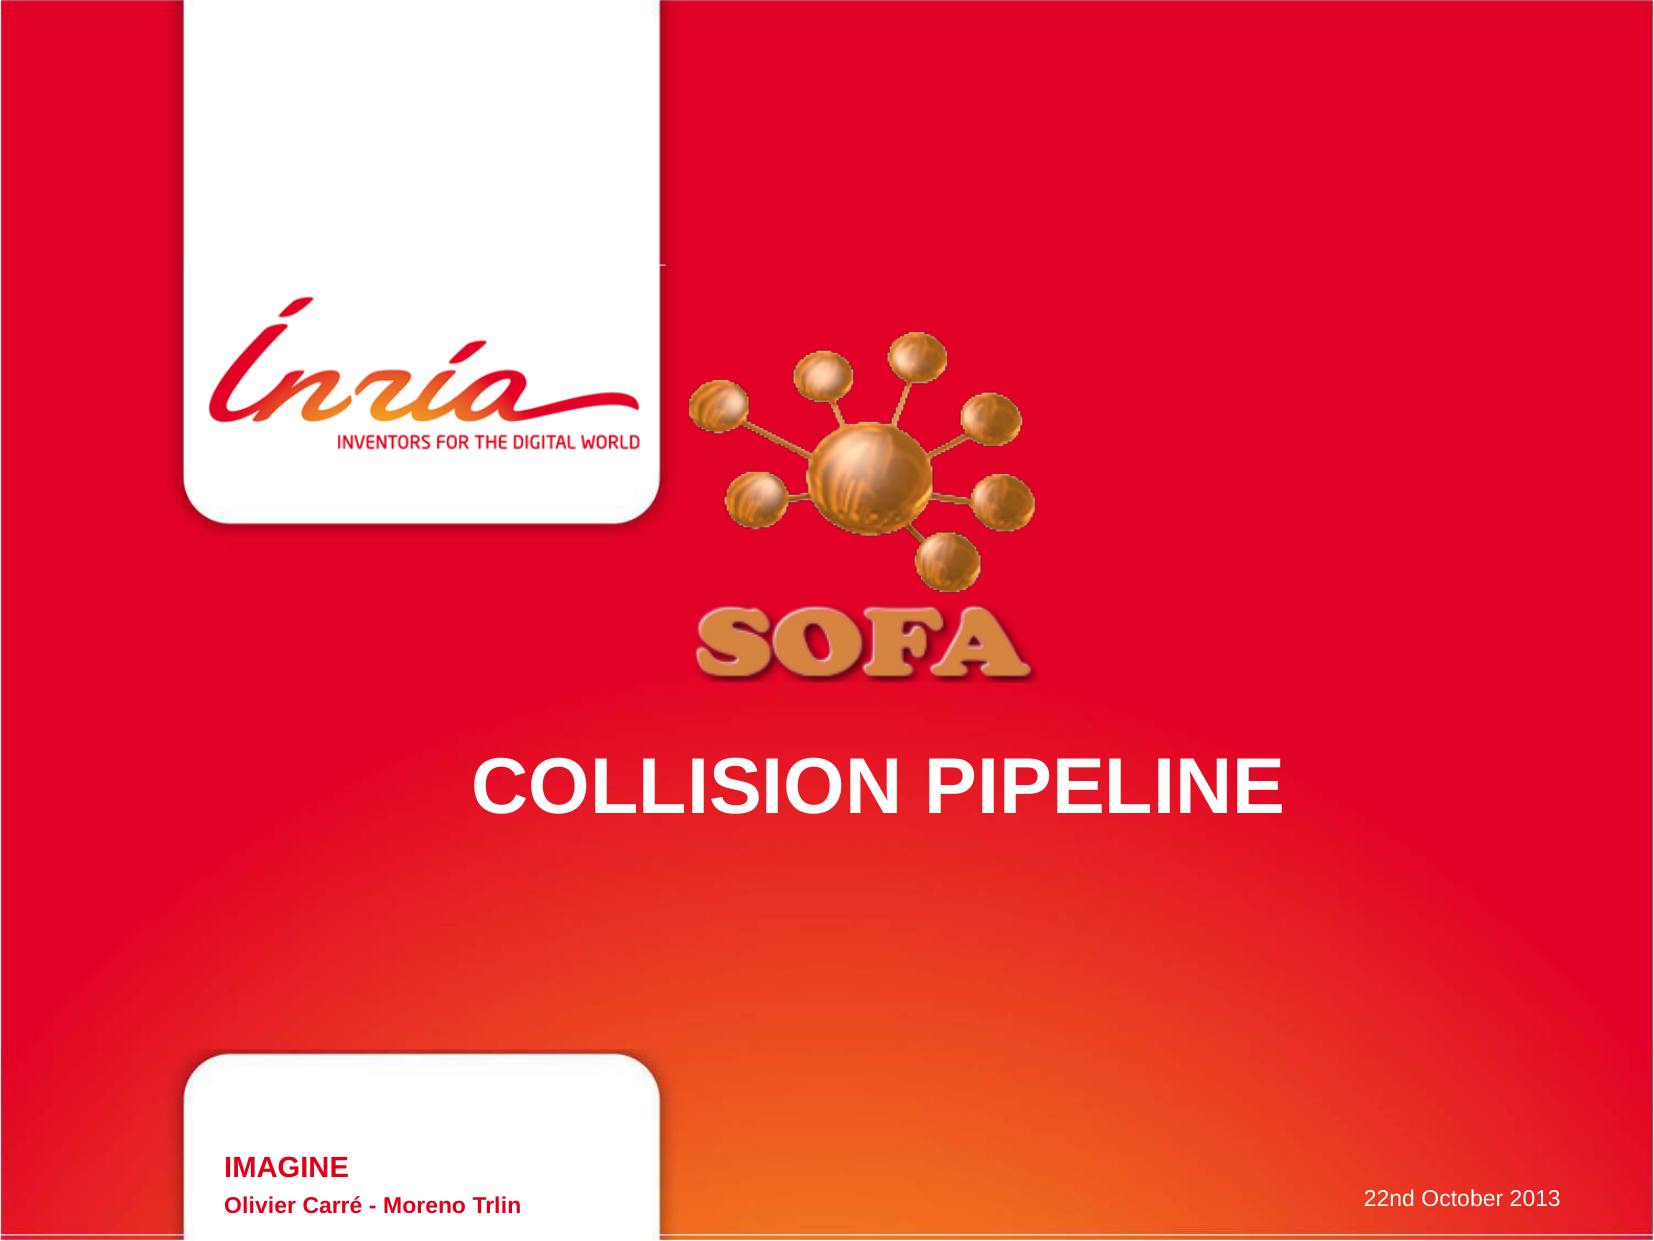

# COLLISION PIPELINE
IMAGINE
Olivier Carré - Moreno Trlin
22nd October 2013